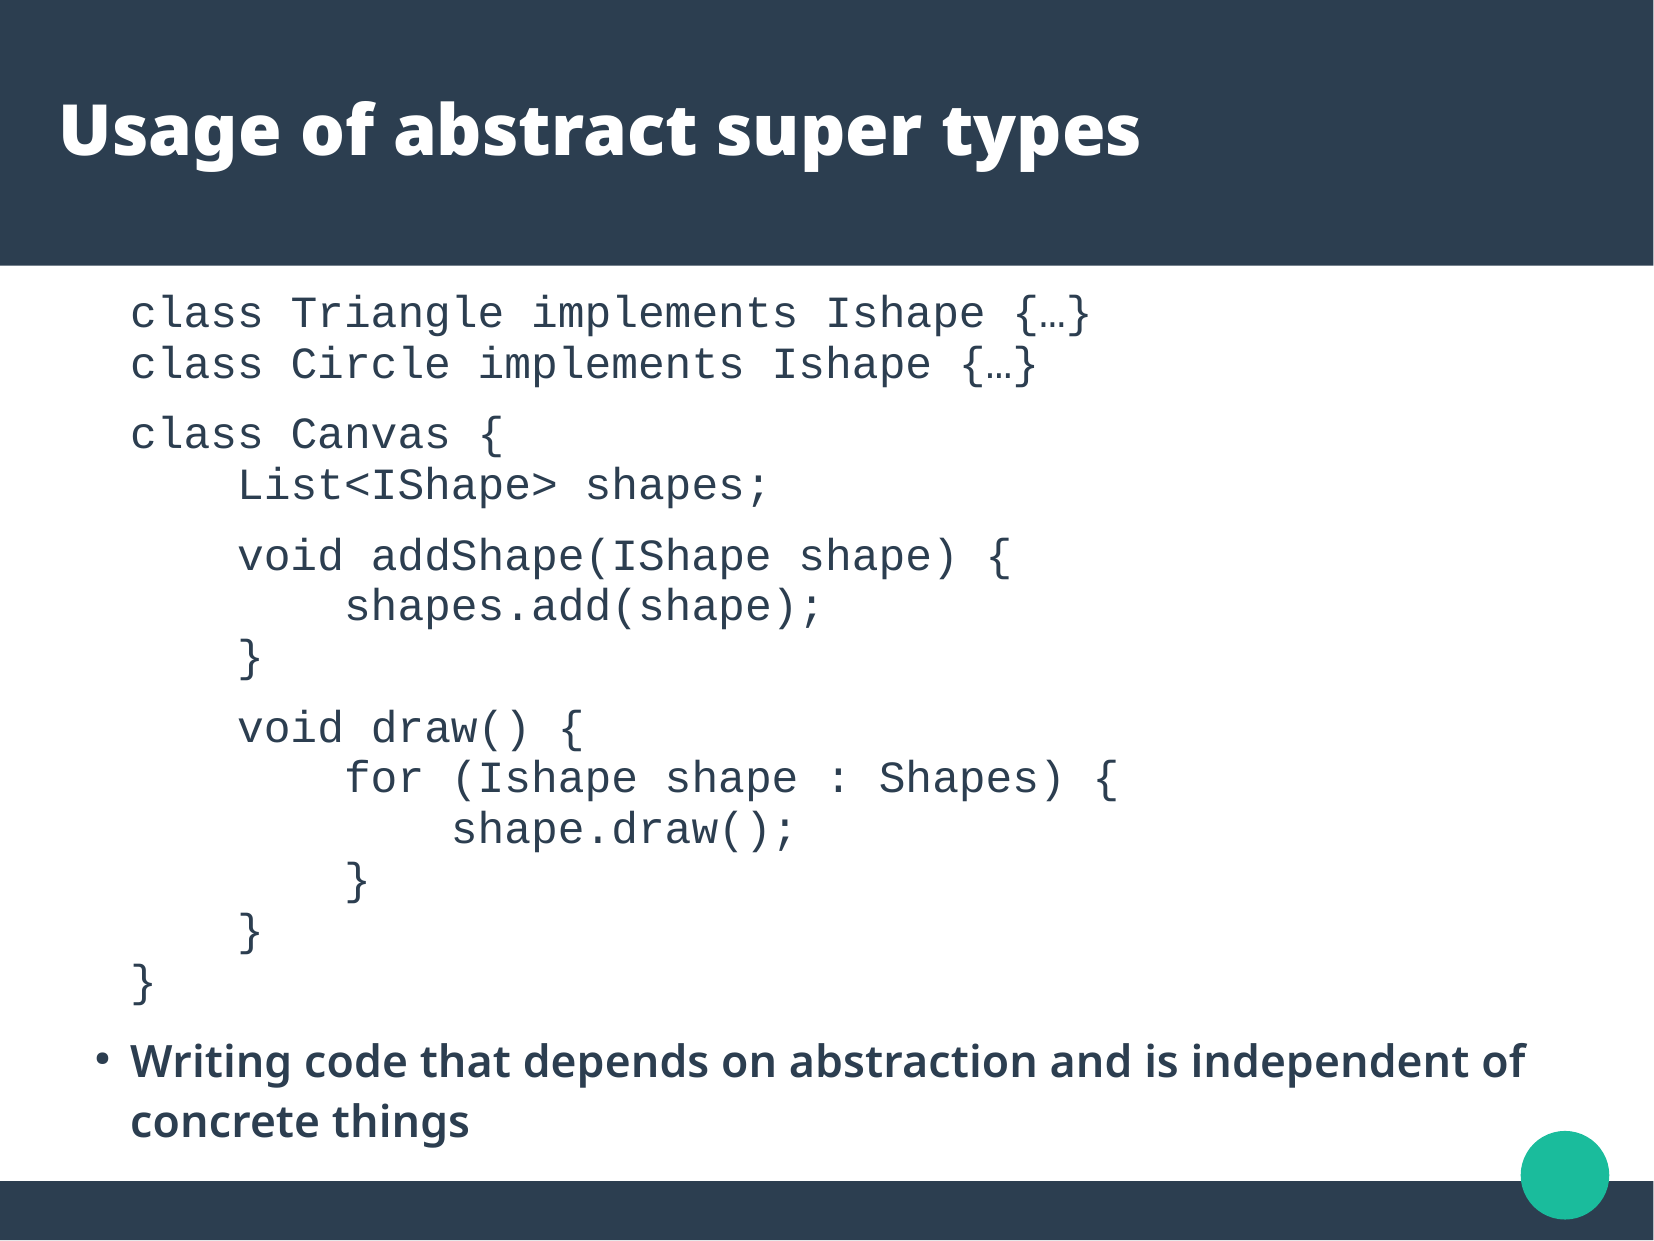

# Usage of abstract super types
class Triangle implements Ishape {…}
class Circle implements Ishape {…}
class Canvas {
 List<IShape> shapes;
 void addShape(IShape shape) {
 shapes.add(shape);
 }
 void draw() {
 for (Ishape shape : Shapes) {
 shape.draw();
 }
 }
}
Writing code that depends on abstraction and is independent of concrete things